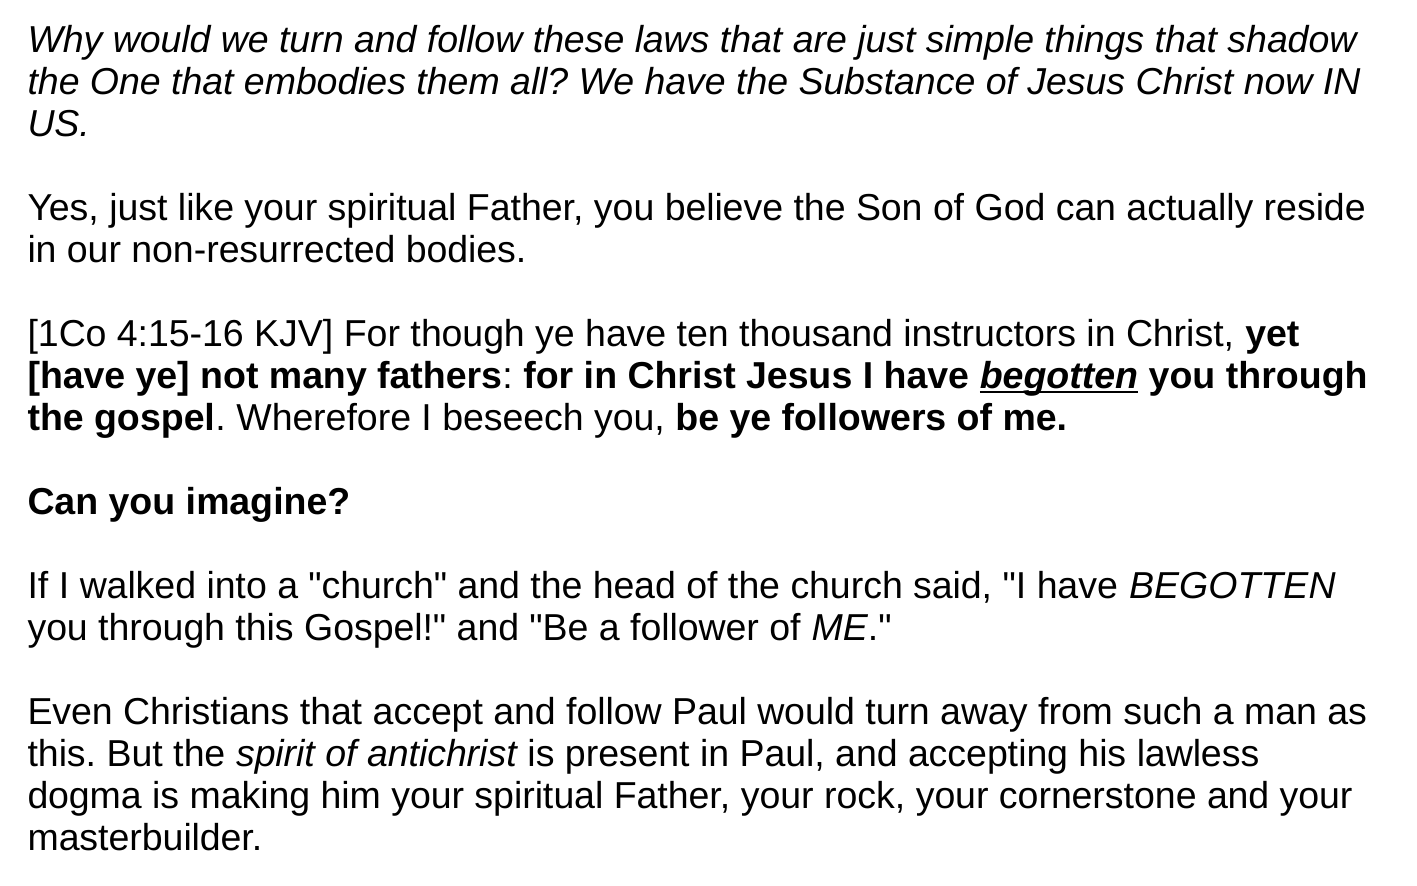

Why would we turn and follow these laws that are just simple things that shadow the One that embodies them all? We have the Substance of Jesus Christ now IN US.
Yes, just like your spiritual Father, you believe the Son of God can actually reside in our non-resurrected bodies.
[1Co 4:15-16 KJV] For though ye have ten thousand instructors in Christ, yet [have ye] not many fathers: for in Christ Jesus I have begotten you through the gospel. Wherefore I beseech you, be ye followers of me.
Can you imagine?
If I walked into a "church" and the head of the church said, "I have BEGOTTEN you through this Gospel!" and "Be a follower of ME."
Even Christians that accept and follow Paul would turn away from such a man as this. But the spirit of antichrist is present in Paul, and accepting his lawless dogma is making him your spiritual Father, your rock, your cornerstone and your masterbuilder.
[1Co 3:10 KJV] According to the grace of God which is given unto me, as a wise masterbuilder, I have laid the foundation, and another buildeth thereon. But let every man take heed how he buildeth thereupon.
The Greek word here is "architect" - yes, the same word Masons use for their God. Christians are not building upong the words of Messiah, but the words of Paul - that's why these words are death. They throw out all the warnings of the Prophets, to listen to their false Prophet. (Deut 13)
[Mal 4:4 KJV] Remember ye the law of Moses my servant, which I commanded unto him in Horeb for all Israel, [with] the statutes and judgments.